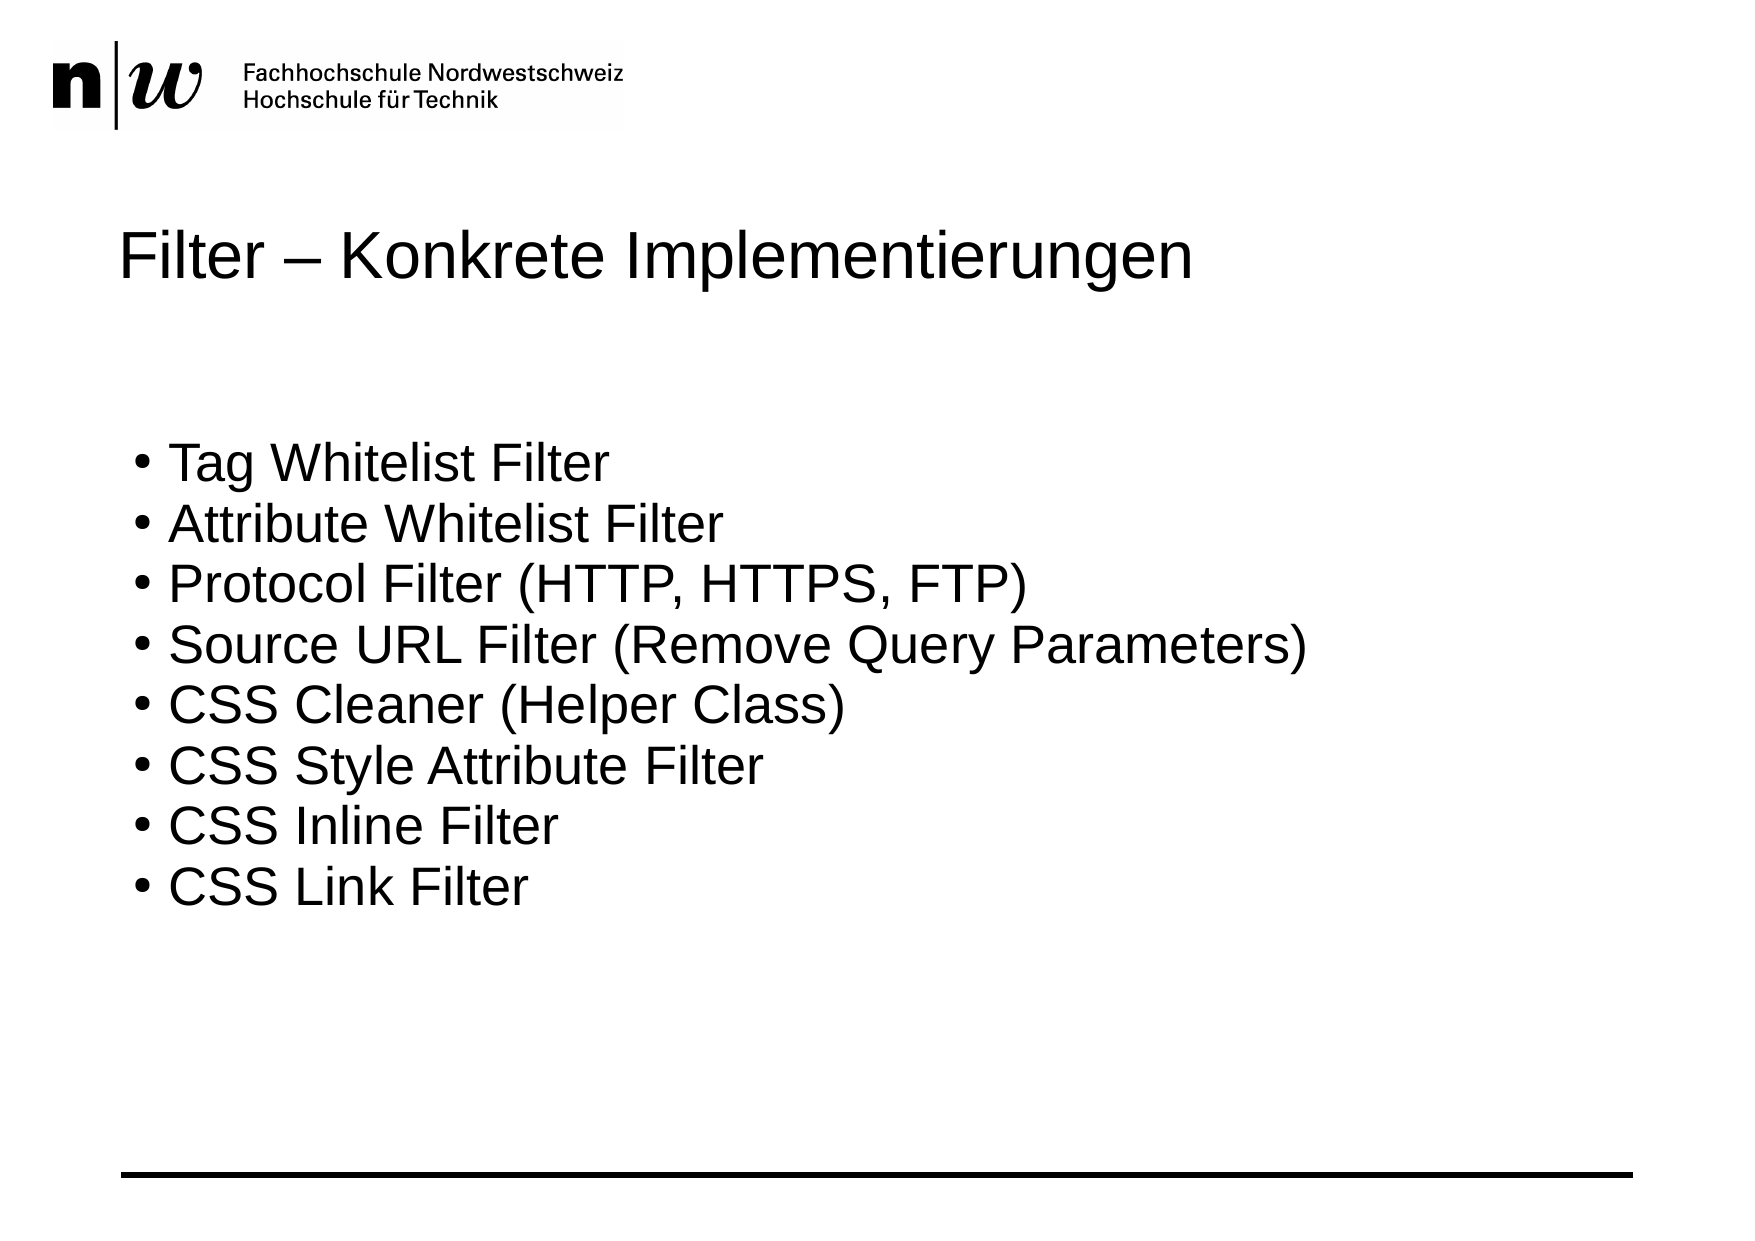

Filter – Konkrete Implementierungen
Tag Whitelist Filter
Attribute Whitelist Filter
Protocol Filter (HTTP, HTTPS, FTP)
Source URL Filter (Remove Query Parameters)
CSS Cleaner (Helper Class)
CSS Style Attribute Filter
CSS Inline Filter
CSS Link Filter